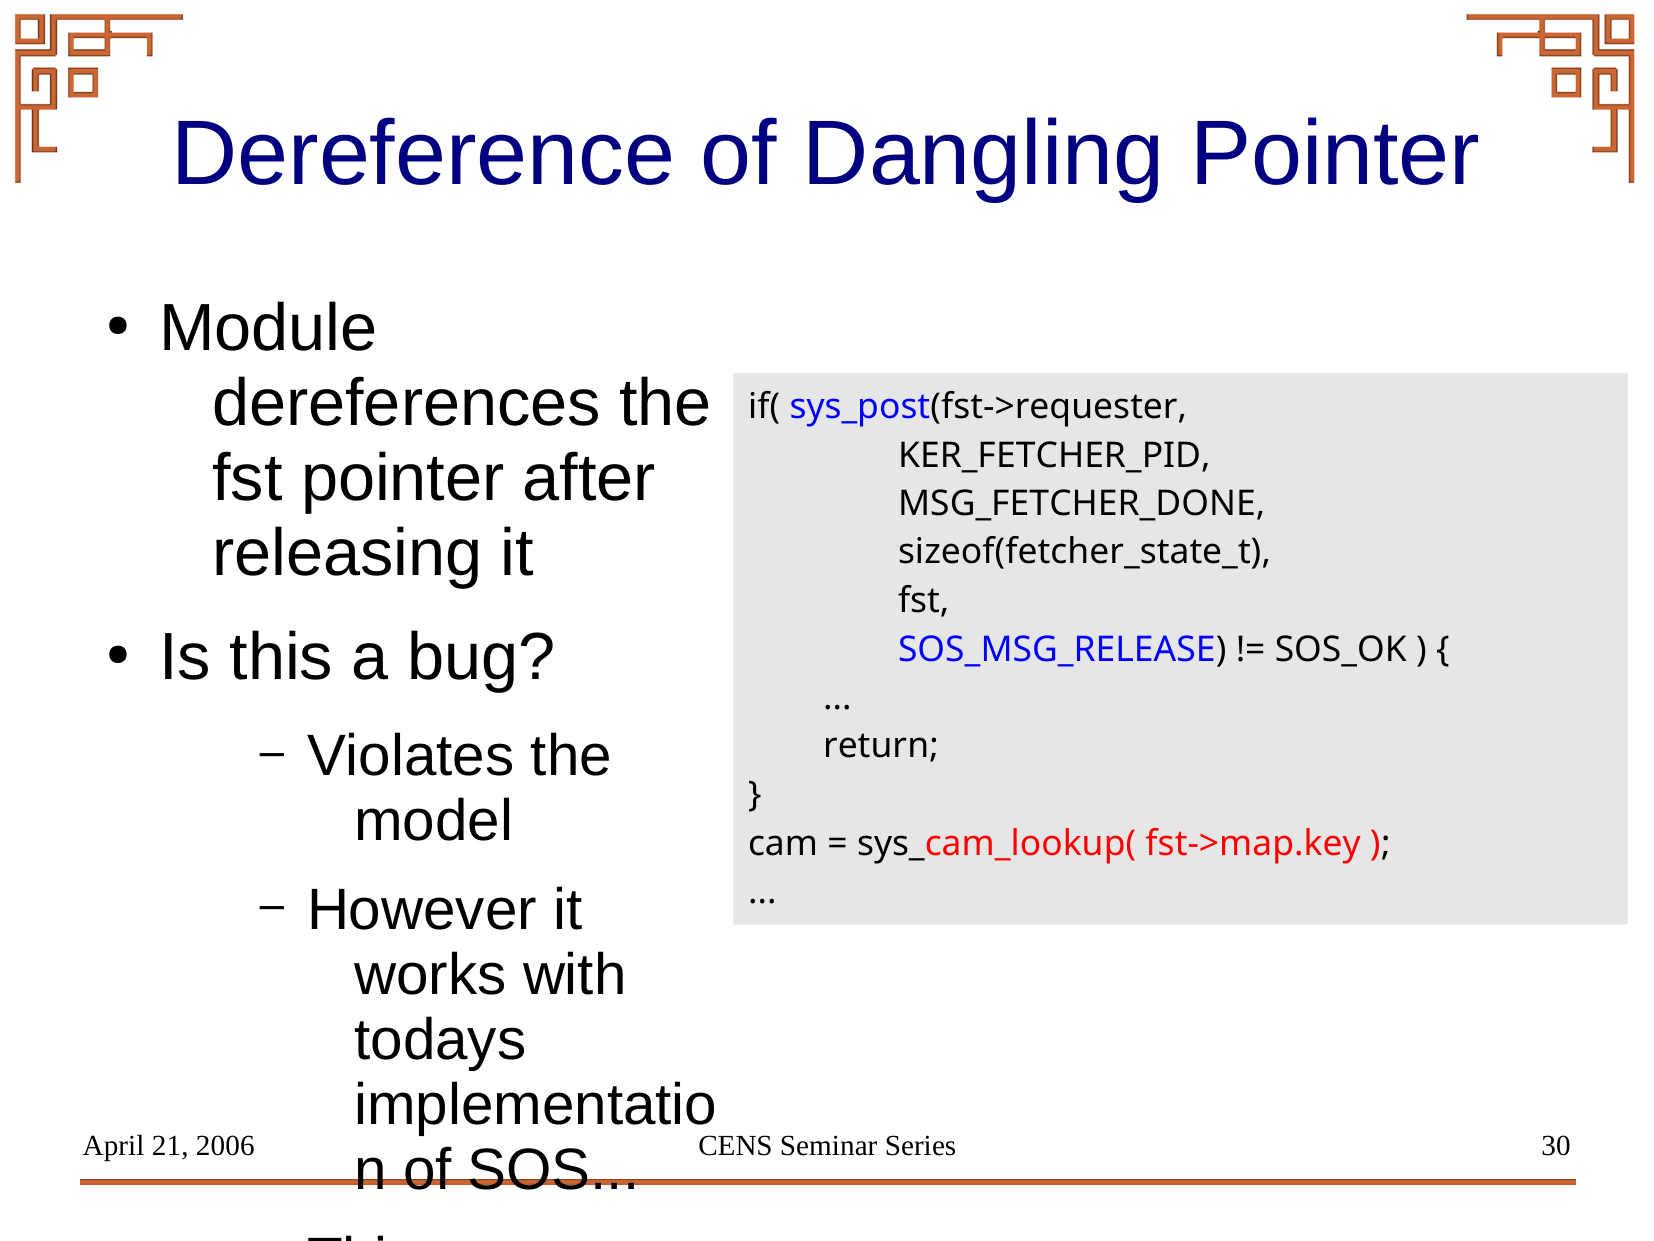

# Dereference of Dangling Pointer
Module dereferences the fst pointer after releasing it
Is this a bug?
Violates the model
However it works with todays implementation of SOS...
This may soon change
if( sys_post(fst->requester,
		KER_FETCHER_PID,
		MSG_FETCHER_DONE,
		sizeof(fetcher_state_t),
		fst,
		SOS_MSG_RELEASE) != SOS_OK ) {
	...
	return;
}
cam = sys_cam_lookup( fst->map.key );
...
April 21, 2006
CENS Seminar Series
30